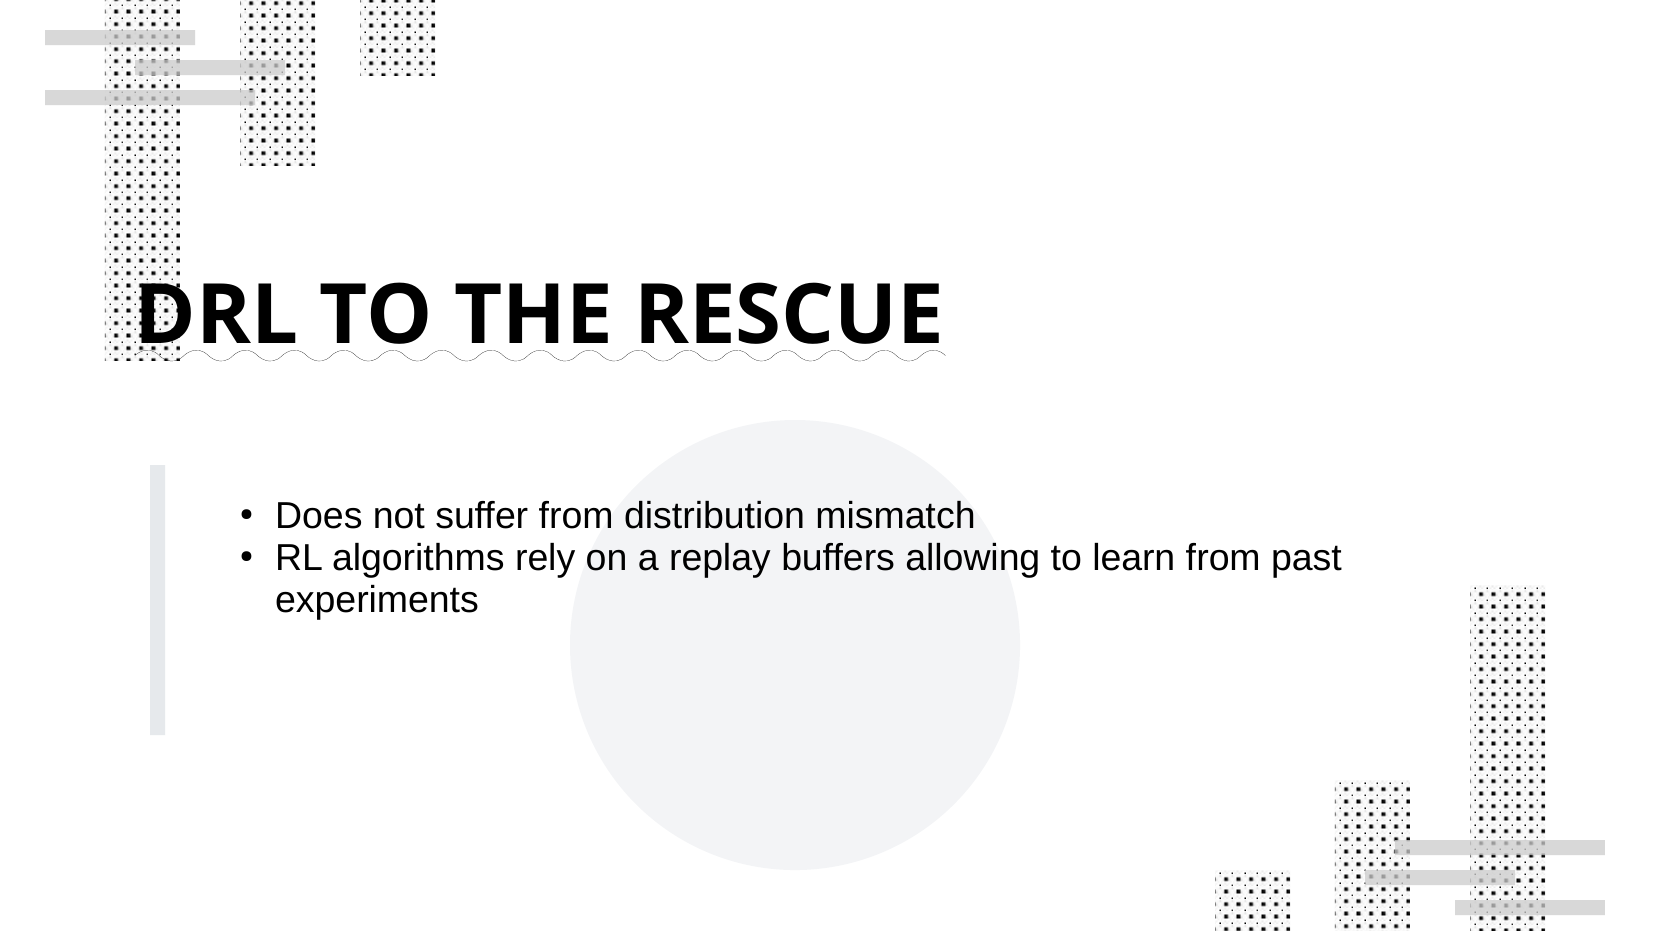

DRL TO THE RESCUE
Does not suffer from distribution mismatch
RL algorithms rely on a replay buffers allowing to learn from past experiments